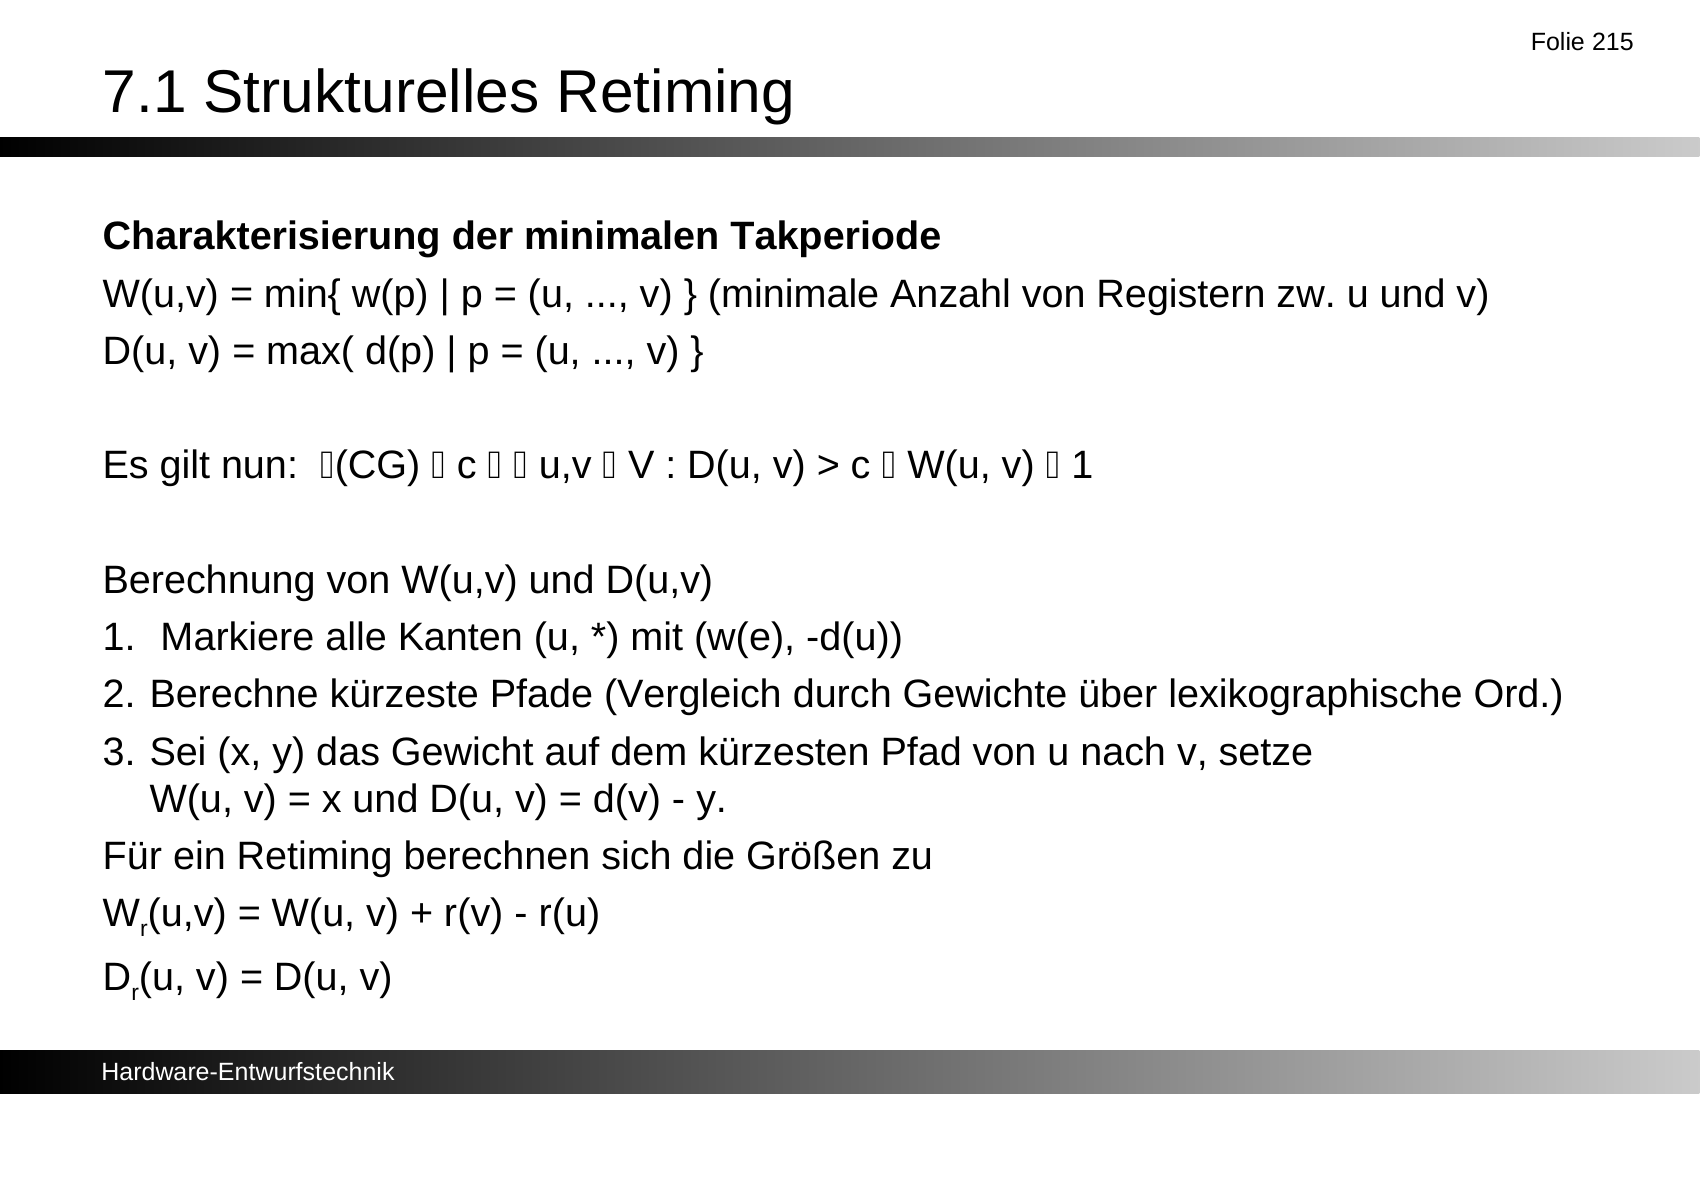

# 7.1 Strukturelles Retiming
Charakterisierung der minimalen Takperiode
W(u,v) = min{ w(p) | p = (u, ..., v) } (minimale Anzahl von Registern zw. u und v)
D(u, v) = max( d(p) | p = (u, ..., v) }
Es gilt nun: (CG)  c   u,v  V : D(u, v) > c  W(u, v)  1
Berechnung von W(u,v) und D(u,v)
1.	 Markiere alle Kanten (u, *) mit (w(e), -d(u))
2.	Berechne kürzeste Pfade (Vergleich durch Gewichte über lexikographische Ord.)
3.	Sei (x, y) das Gewicht auf dem kürzesten Pfad von u nach v, setze
W(u, v) = x und D(u, v) = d(v) - y.
Für ein Retiming berechnen sich die Größen zu
Wr(u,v) = W(u, v) + r(v) - r(u)
Dr(u, v) = D(u, v)